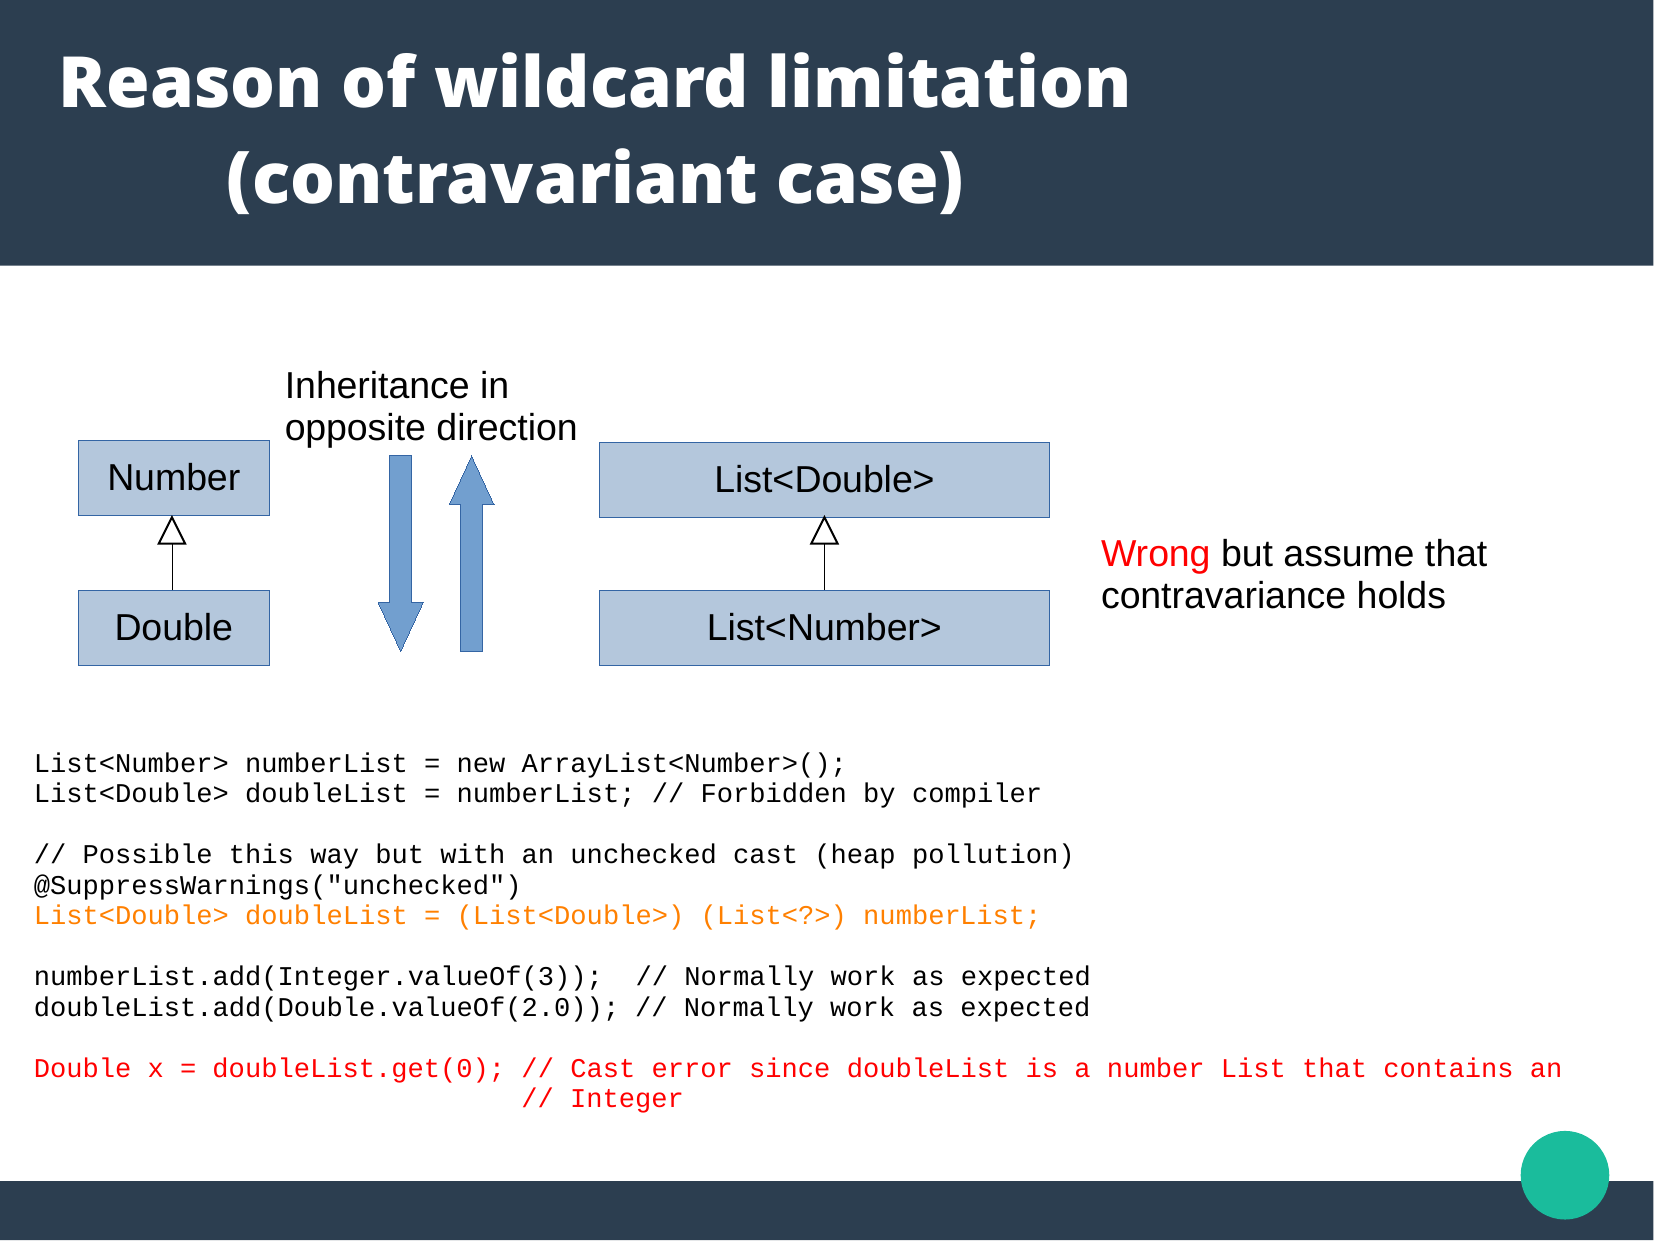

# Reason of wildcard limitation (contravariant case)
Inheritance in opposite direction
Number
List<Double>
Wrong but assume that contravariance holds
List<Number>
Double
List<Number> numberList = new ArrayList<Number>();
List<Double> doubleList = numberList; // Forbidden by compiler
// Possible this way but with an unchecked cast (heap pollution)
@SuppressWarnings("unchecked")
List<Double> doubleList = (List<Double>) (List<?>) numberList;
numberList.add(Integer.valueOf(3)); // Normally work as expected
doubleList.add(Double.valueOf(2.0)); // Normally work as expected
Double x = doubleList.get(0); // Cast error since doubleList is a number List that contains an
 // Integer